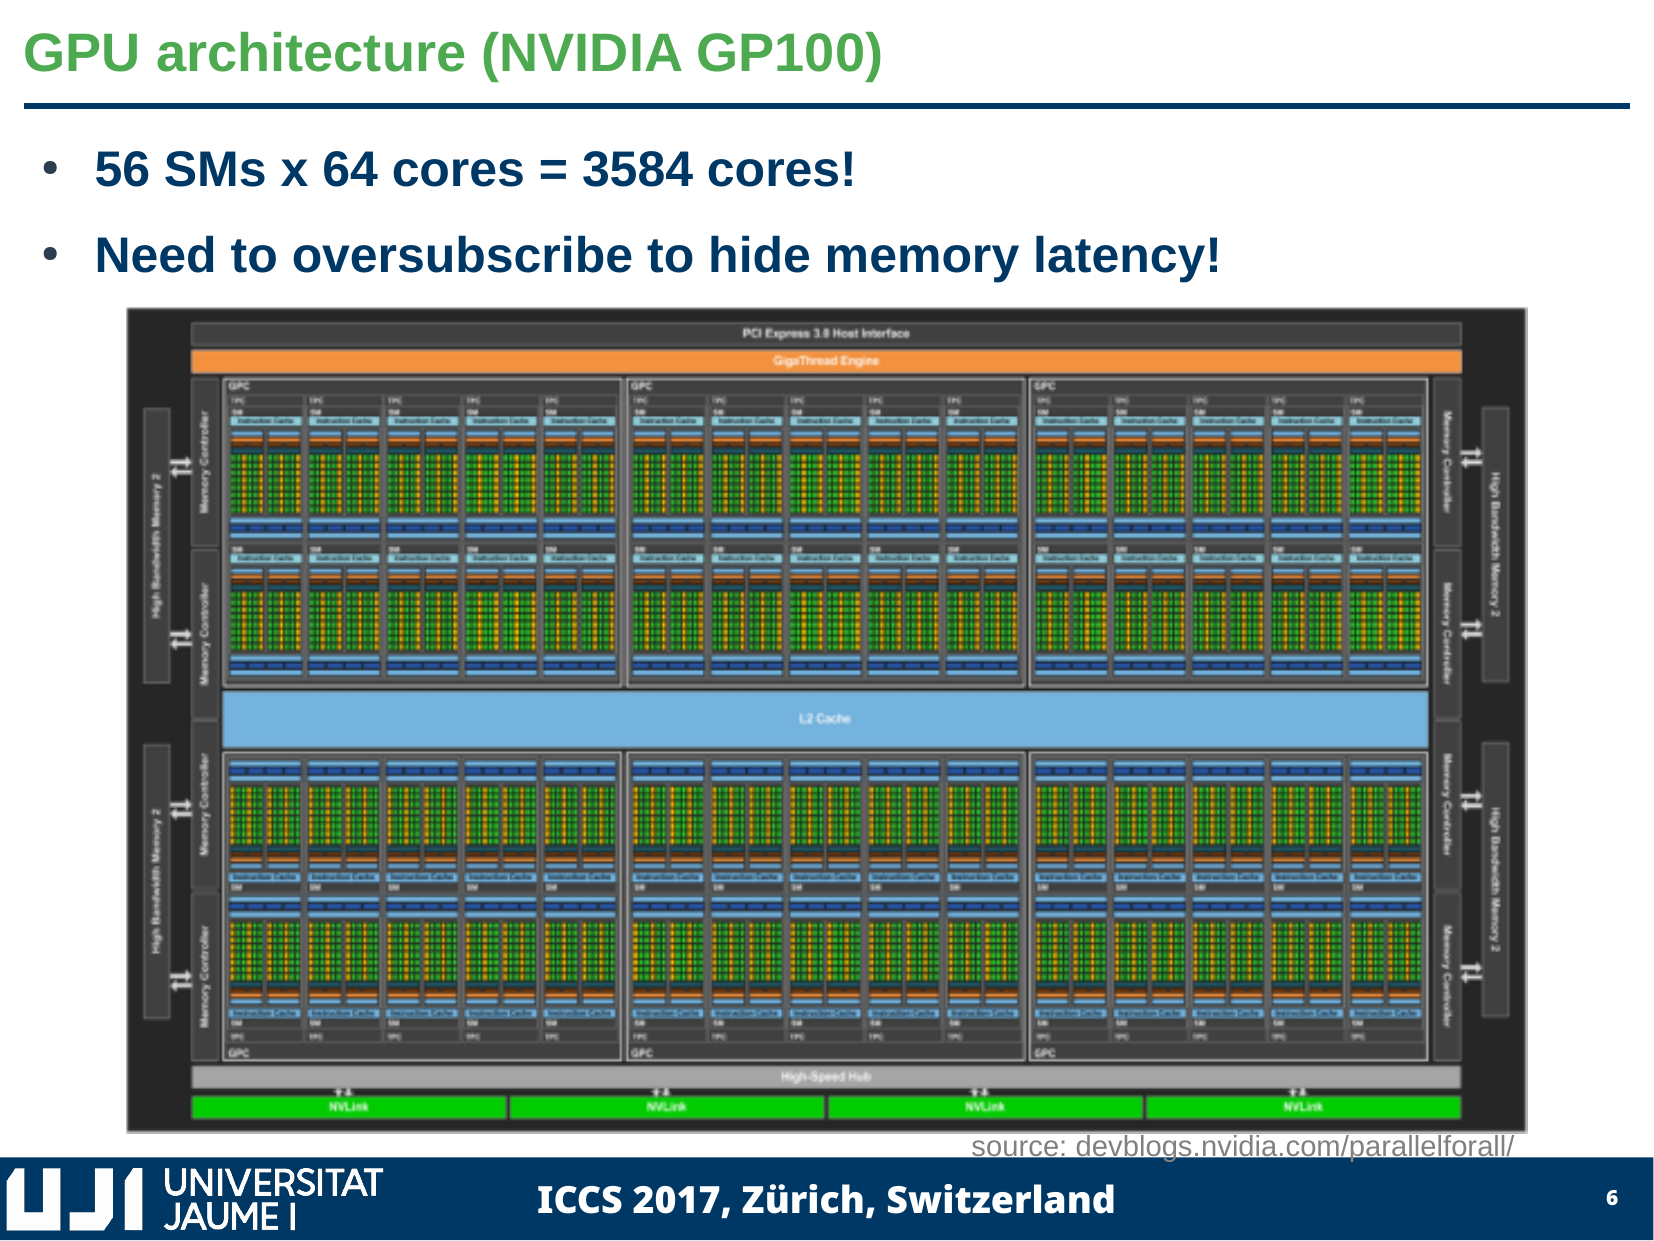

# GPU architecture (NVIDIA GP100)
56 SMs x 64 cores = 3584 cores!
Need to oversubscribe to hide memory latency!
source: devblogs.nvidia.com/parallelforall/
ICCS 2017, Zürich, Switzerland
6